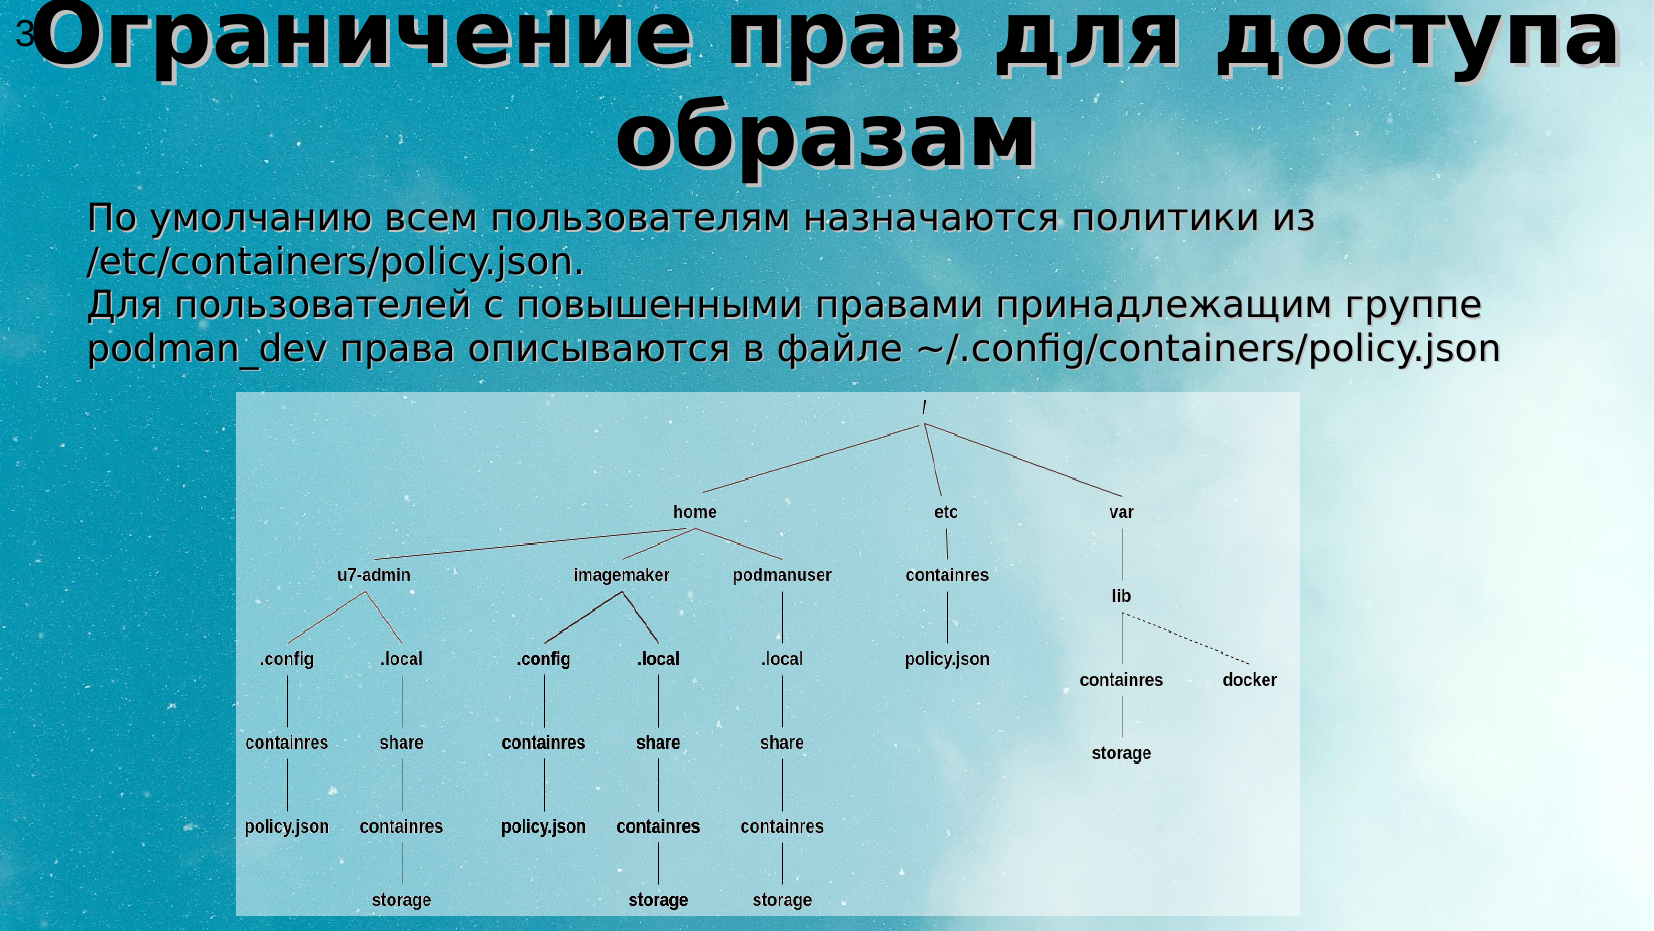

# Ограничение прав для доступа образам
По умолчанию всем пользователям назначаются политики из /etc/containers/policy.json.
Для пользователей с повышенными правами принадлежащим группе podman_dev права описываются в файле ~/.config/containers/policy.json